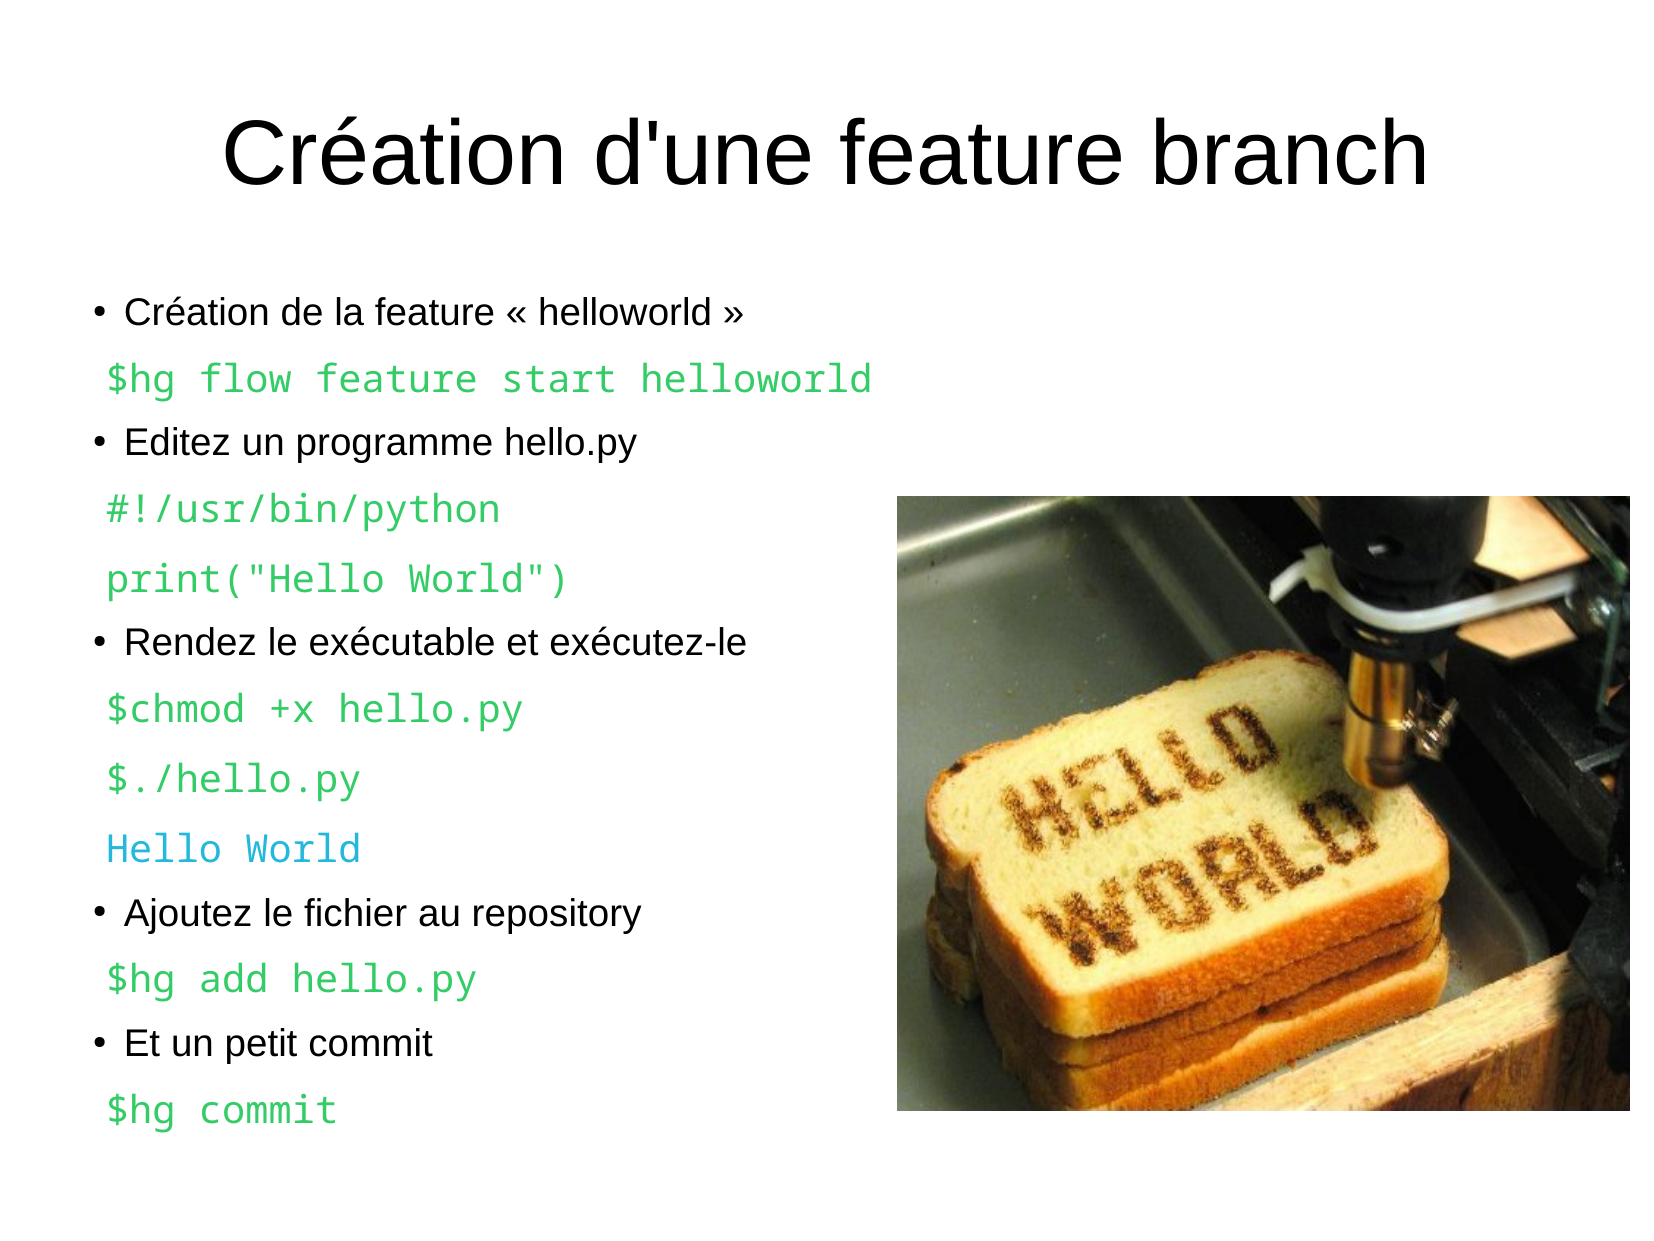

# Création d'une feature branch
Création de la feature « helloworld »
 $hg flow feature start helloworld
Editez un programme hello.py
 #!/usr/bin/python
 print("Hello World")
Rendez le exécutable et exécutez-le
 $chmod +x hello.py
 $./hello.py
 Hello World
Ajoutez le fichier au repository
 $hg add hello.py
Et un petit commit
 $hg commit